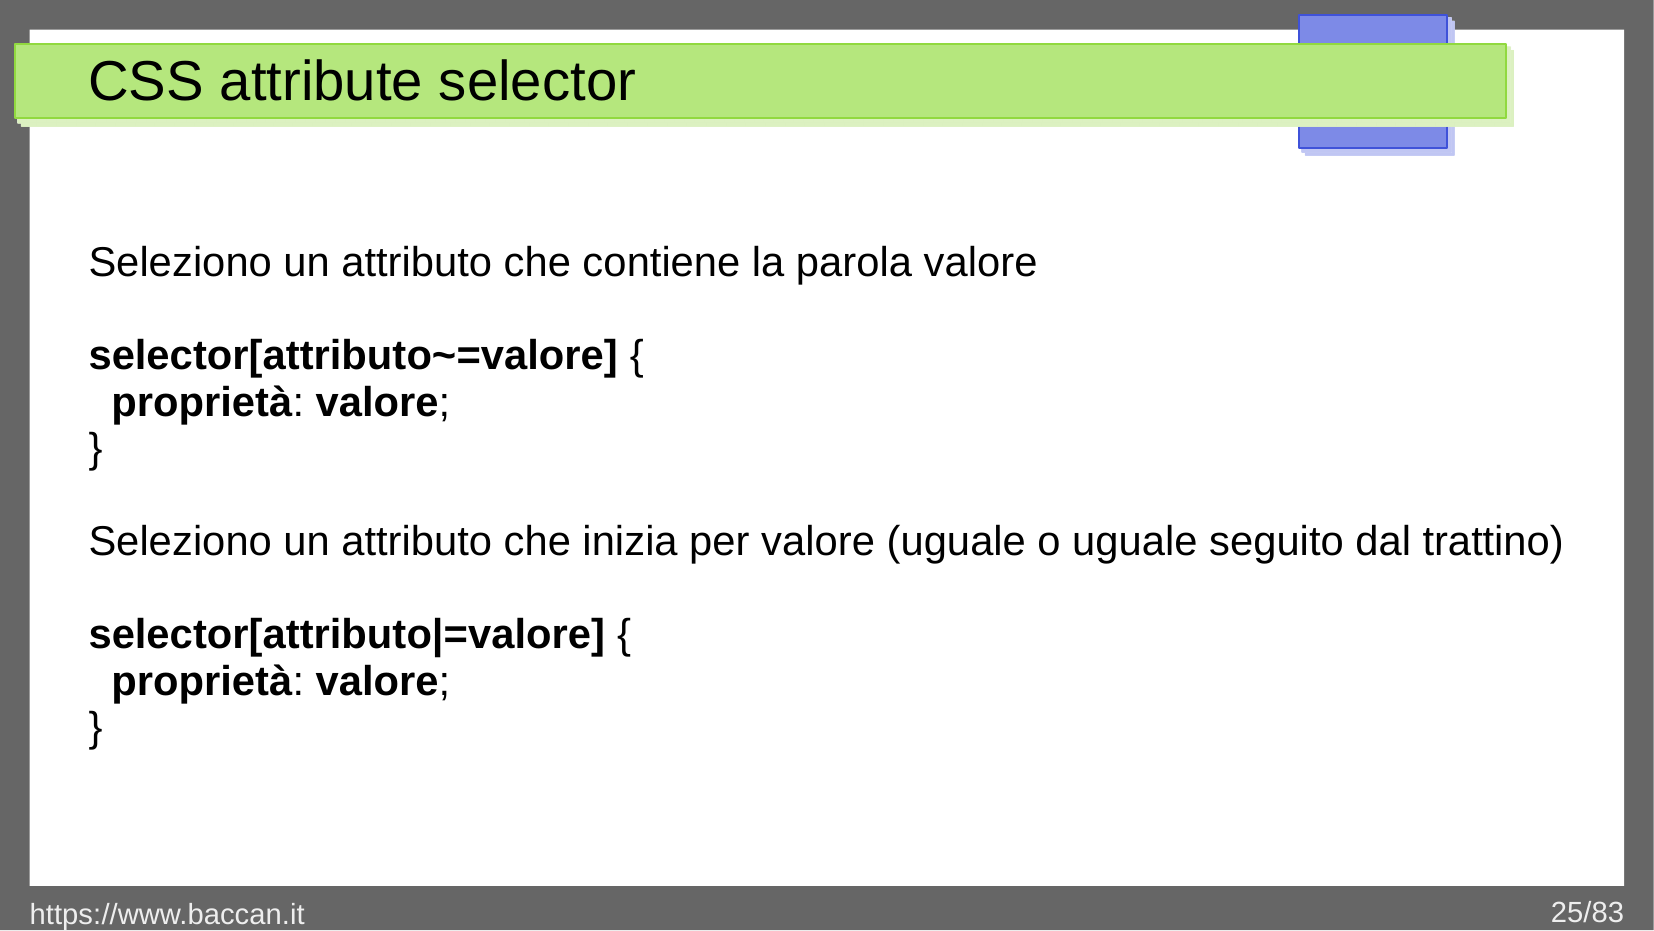

# CSS attribute selector
Seleziono un attributo che contiene la parola valore
selector[attributo~=valore] {
 proprietà: valore;
}
Seleziono un attributo che inizia per valore (uguale o uguale seguito dal trattino)
selector[attributo|=valore] {
 proprietà: valore;
}
25
https://www.baccan.it